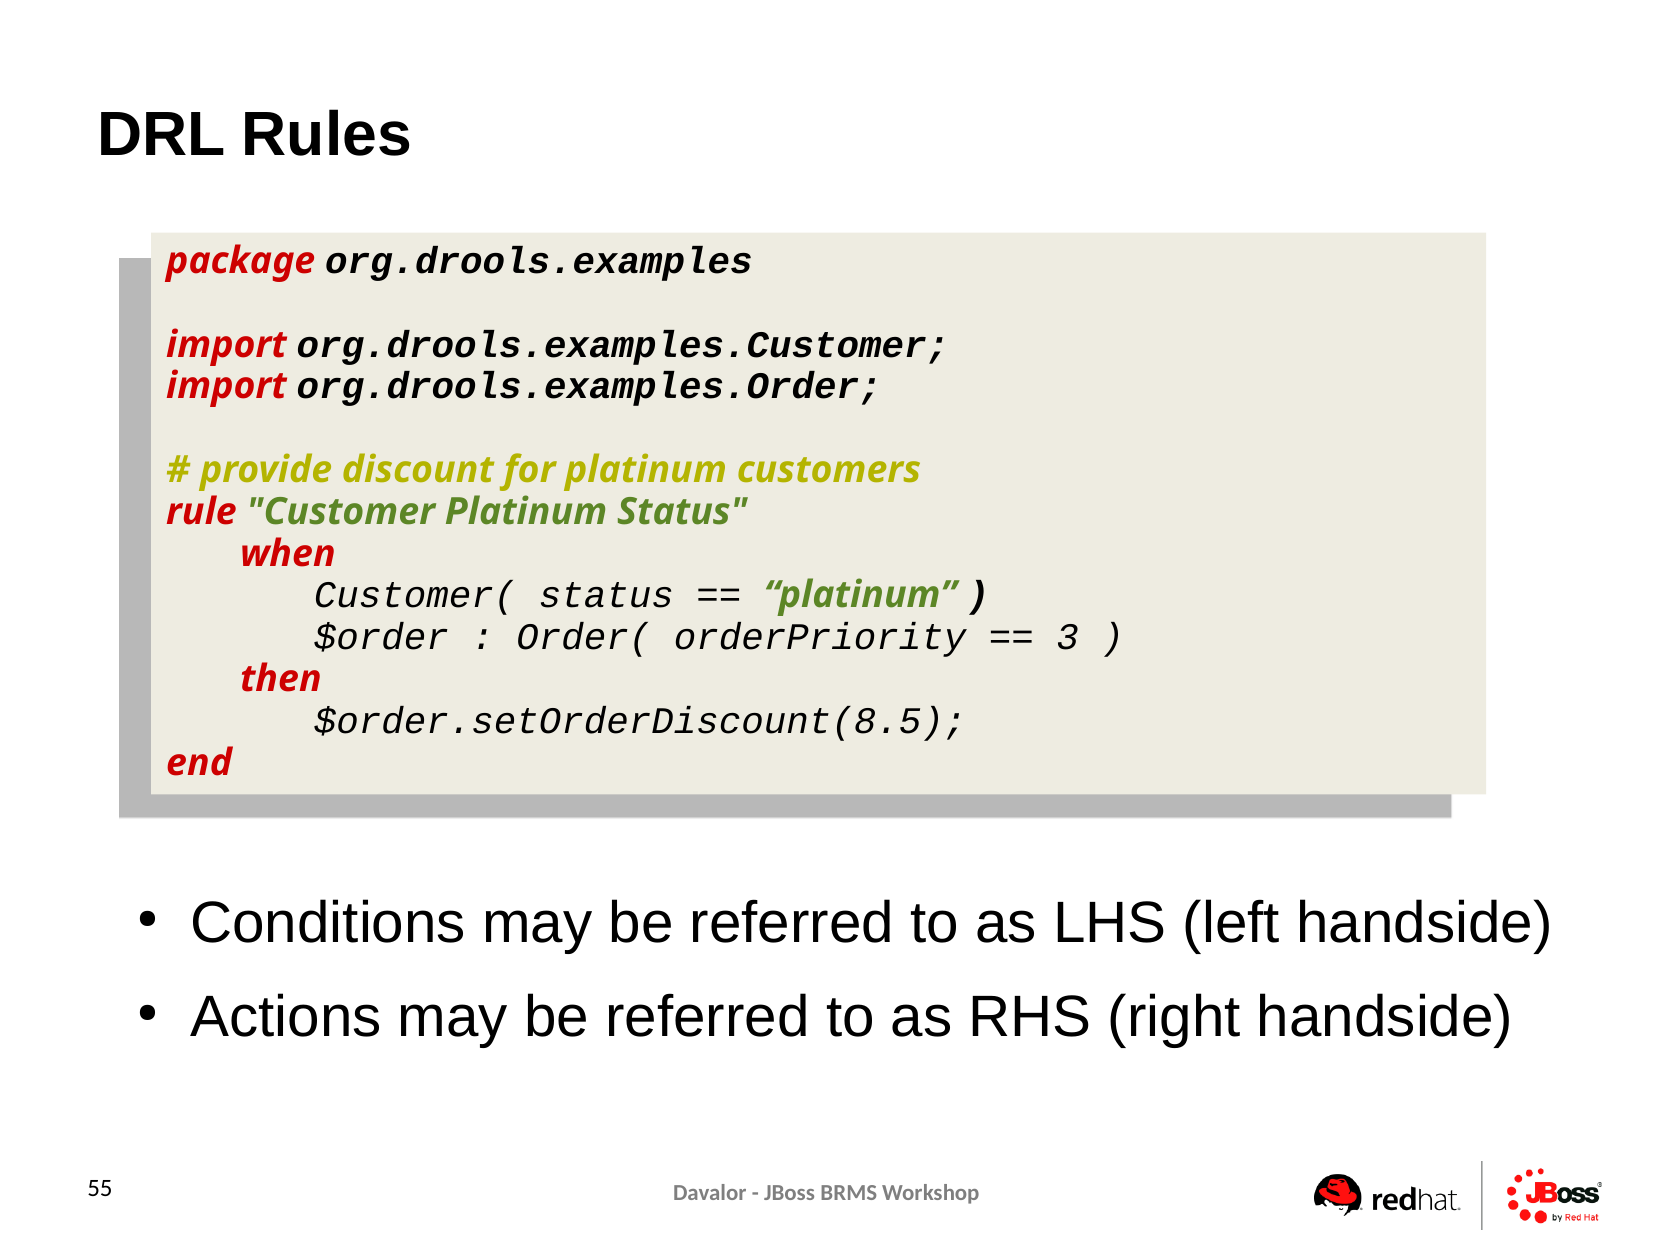

# DRL Rules
package org.drools.examples
import org.drools.examples.Customer;
import org.drools.examples.Order;
# provide discount for platinum customers
rule "Customer Platinum Status"
	when
		Customer( status == “platinum” )
		$order : Order( orderPriority == 3 )
	then
		$order.setOrderDiscount(8.5);
end
Conditions may be referred to as LHS (left handside)
Actions may be referred to as RHS (right handside)